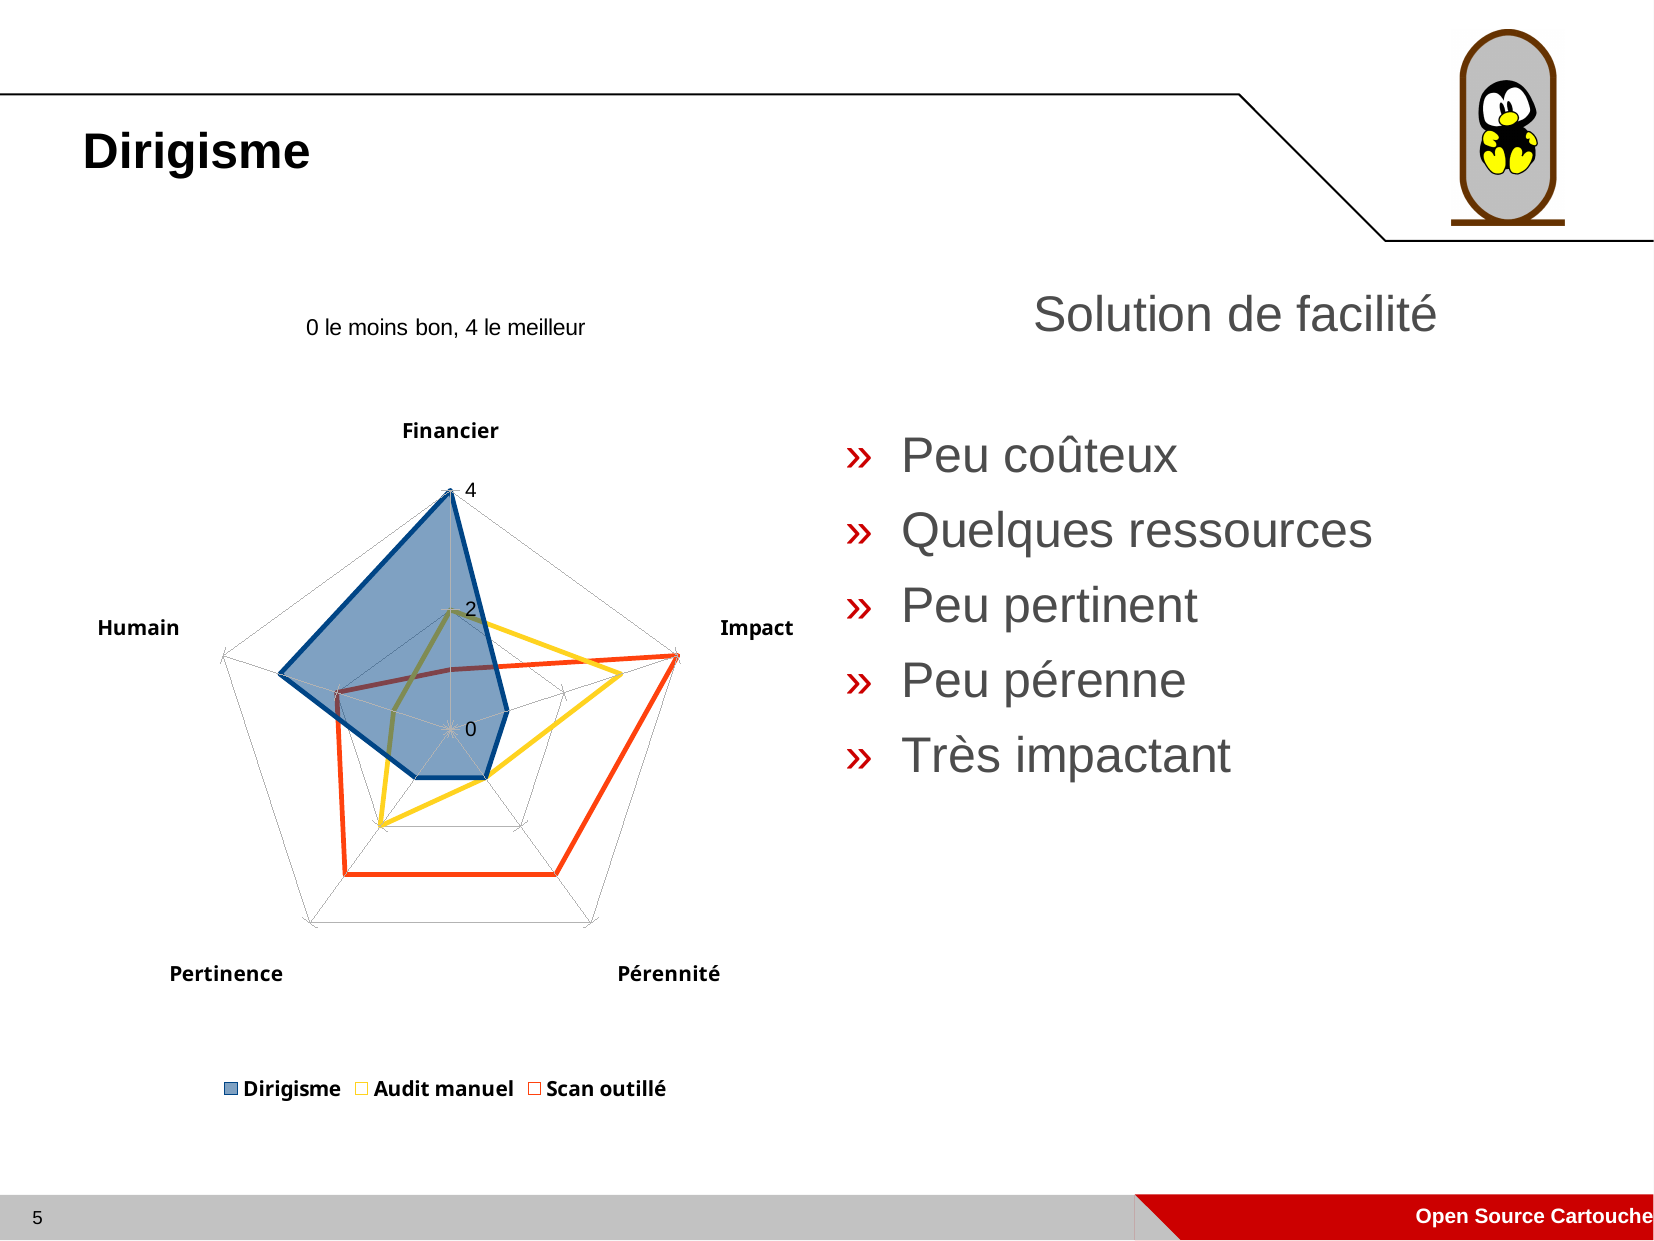

# Dirigisme
### Chart: 0 le moins bon, 4 le meilleur
| Category | Dirigisme | Audit manuel | Scan outillé |
|---|---|---|---|
| Financier | 4.0 | 2.0 | 1.0 |
| Humain | 3.0 | 1.0 | 2.0 |
| Pertinence | 1.0 | 2.0 | 3.0 |
| Pérennité | 1.0 | 1.0 | 3.0 |
| Impact | 1.0 | 3.0 | 4.0 |Solution de facilité
Peu coûteux
Quelques ressources
Peu pertinent
Peu pérenne
Très impactant